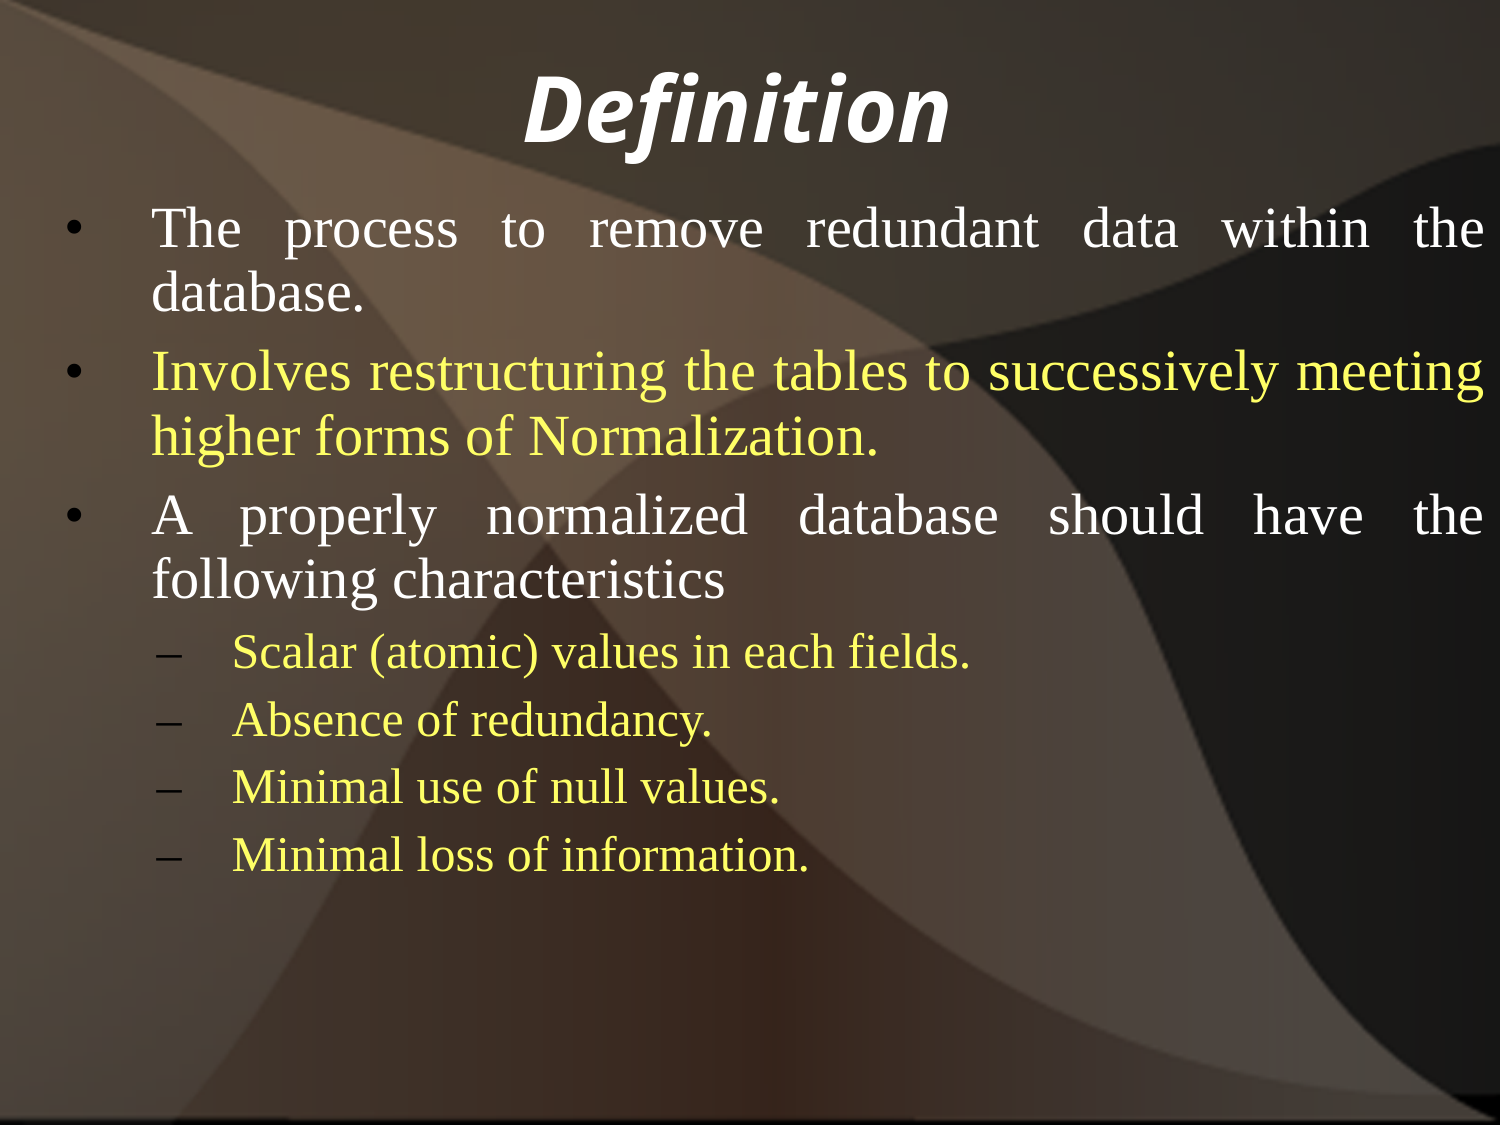

Definition
# The process to remove redundant data within the database.
Involves restructuring the tables to successively meeting higher forms of Normalization.
A properly normalized database should have the following characteristics
Scalar (atomic) values in each fields.
Absence of redundancy.
Minimal use of null values.
Minimal loss of information.